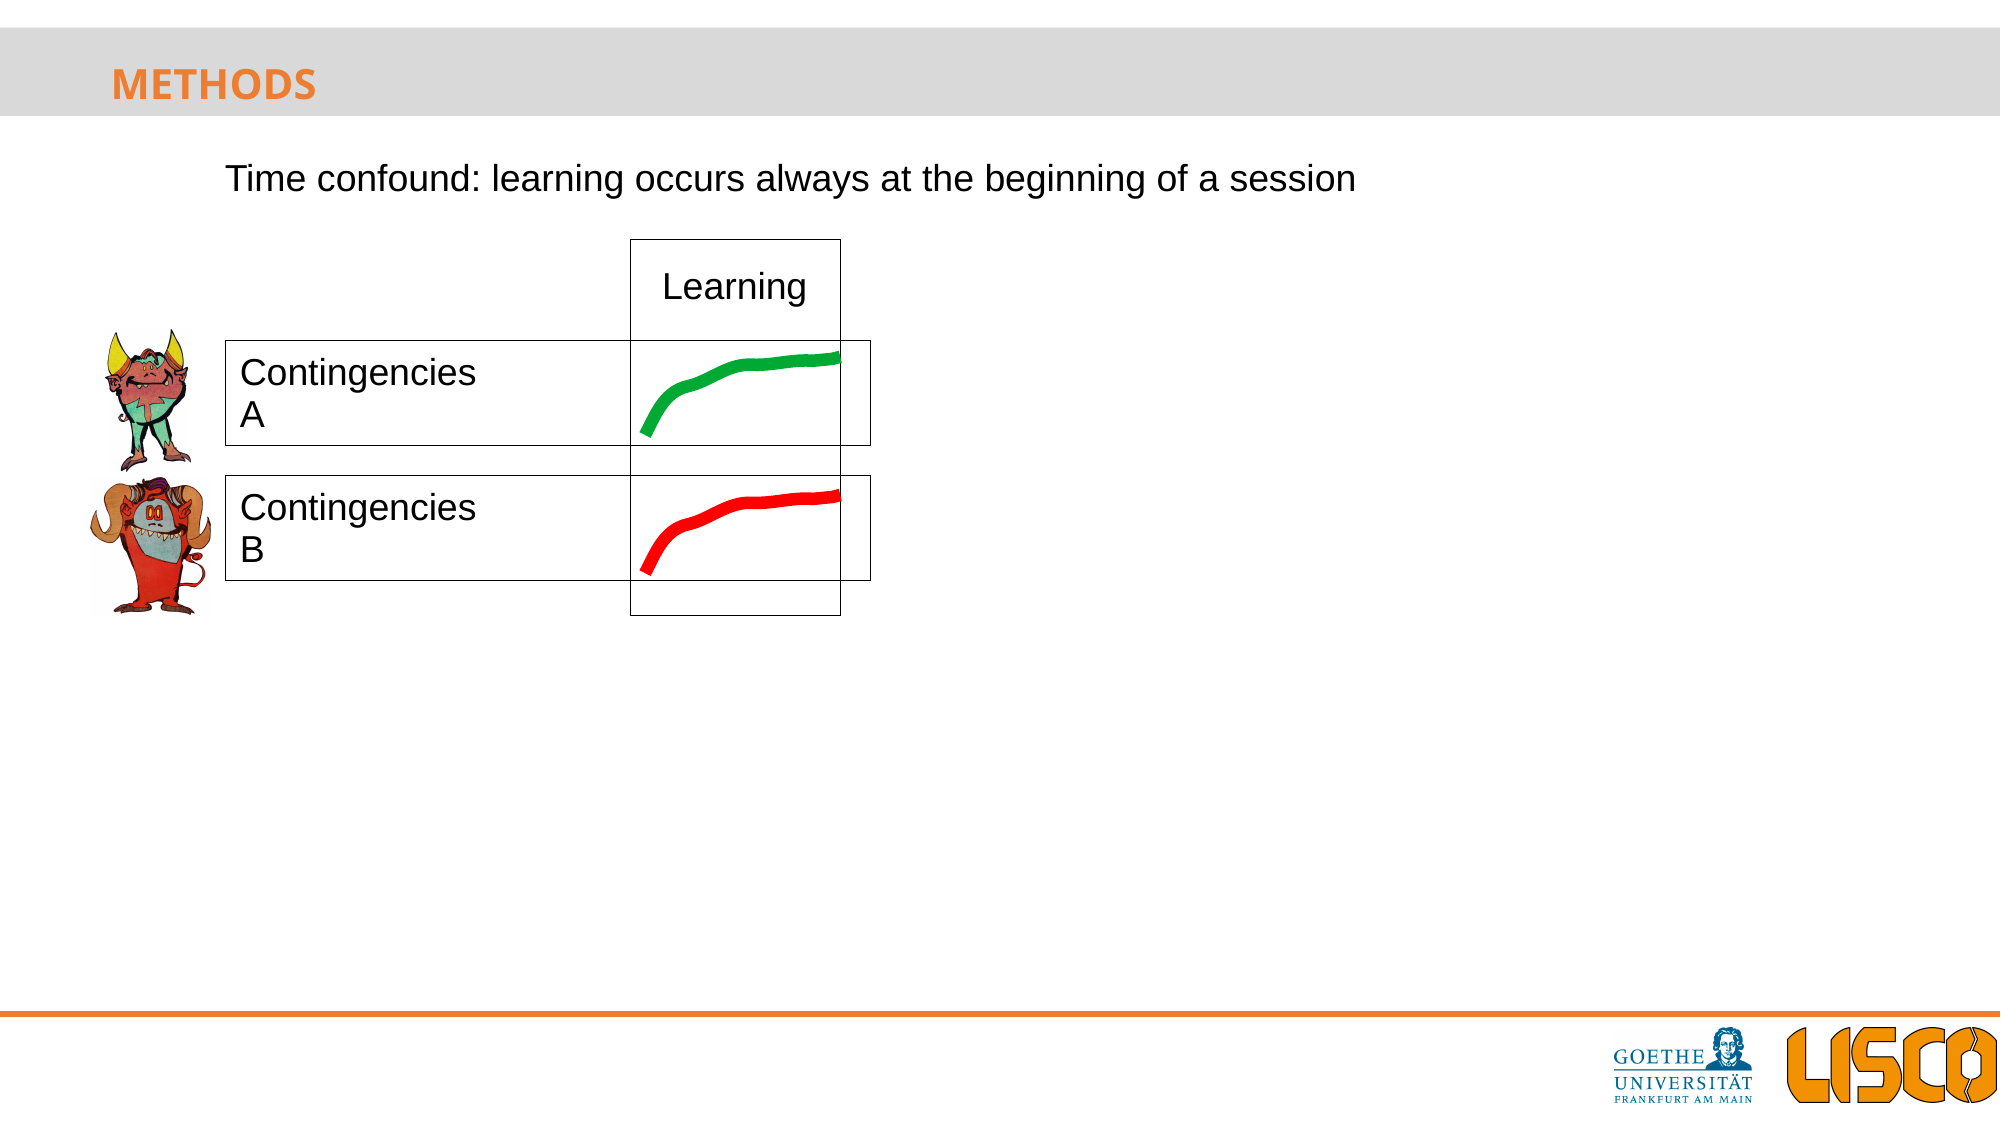

METHODS
Time confound: learning occurs always at the beginning of a session
Learning
Contingencies
A
Contingencies
B